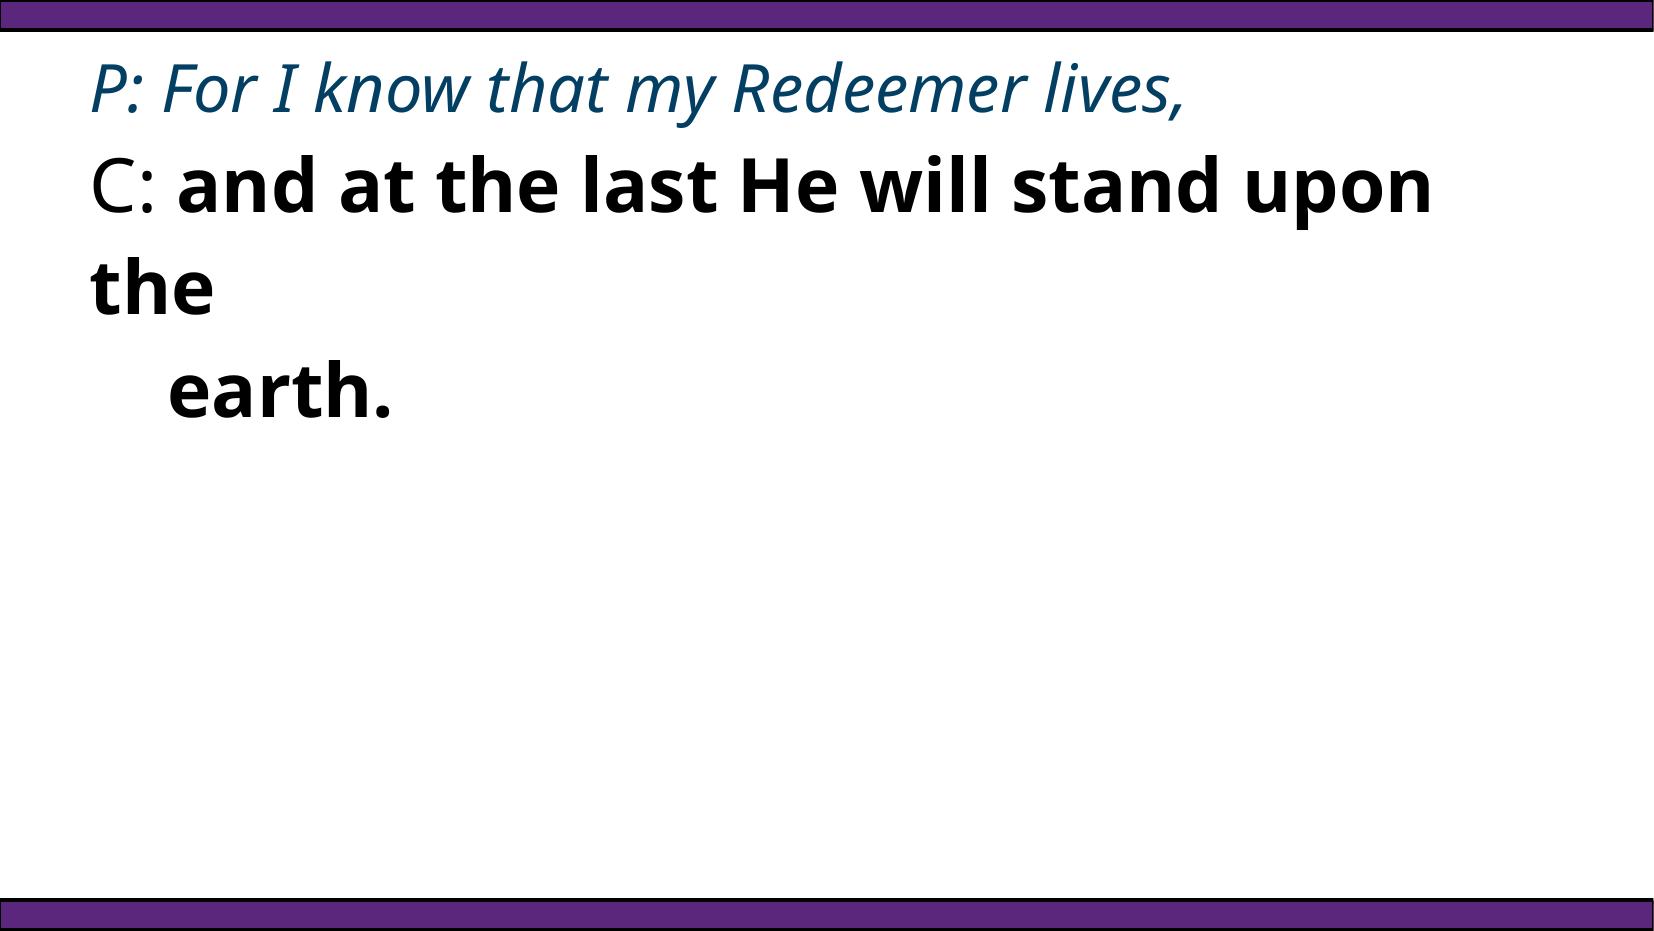

P: For I know that my Redeemer lives,
C: and at the last He will stand upon the
 earth.